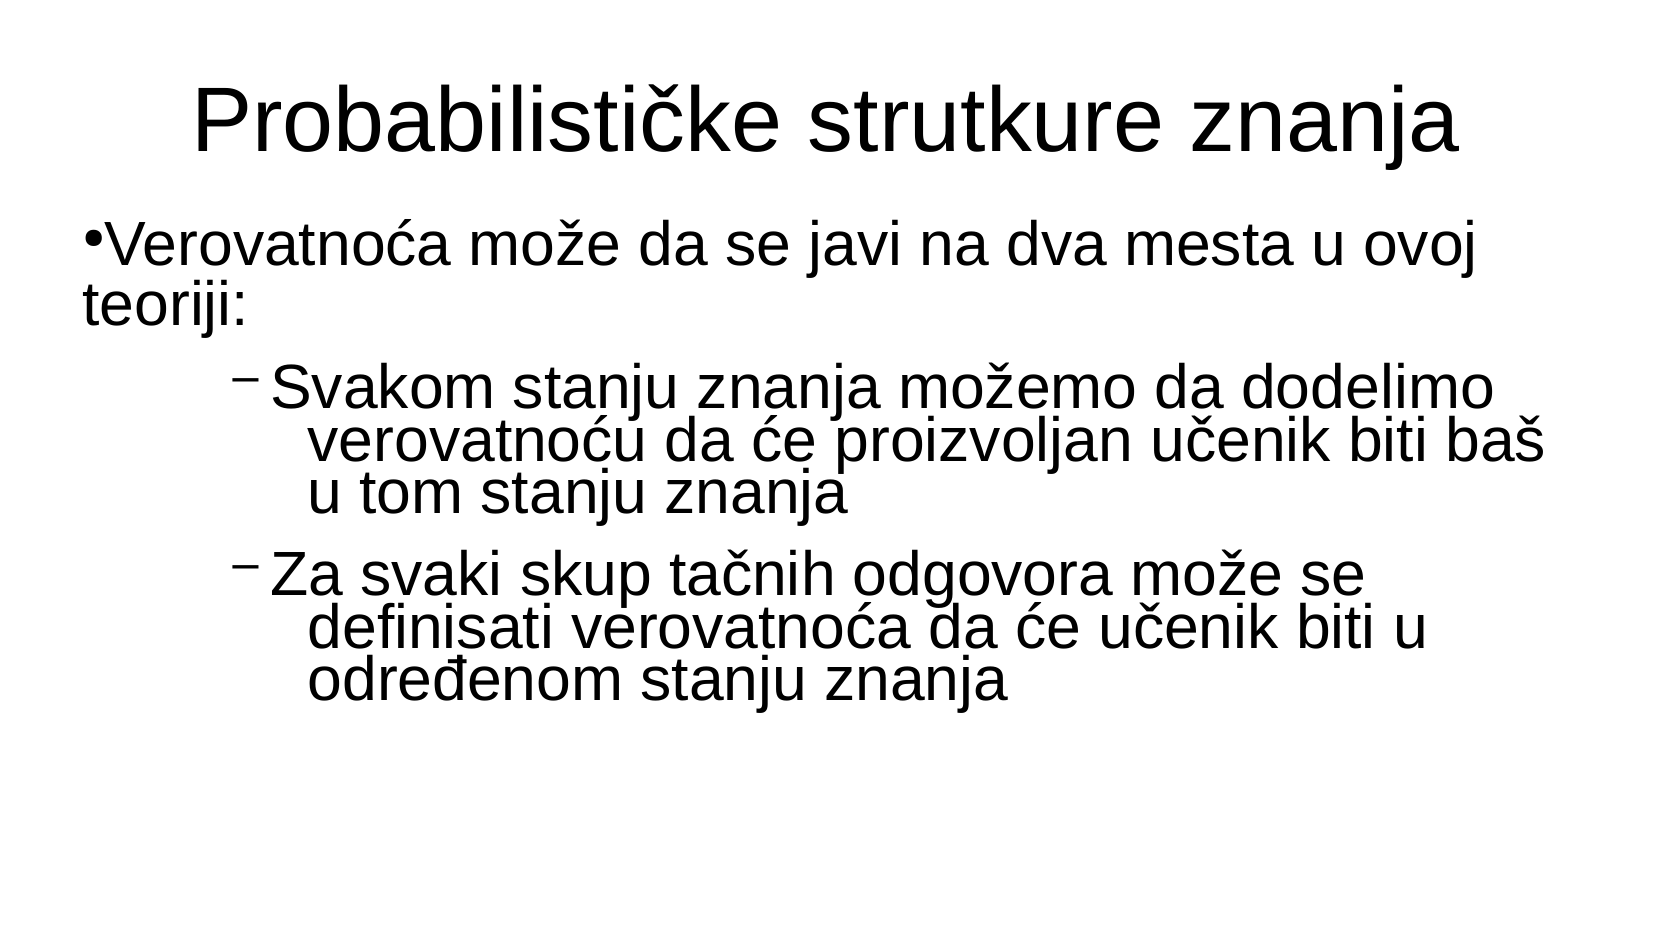

# Probabilističke strutkure znanja
Verovatnoća može da se javi na dva mesta u ovoj teoriji:
Svakom stanju znanja možemo da dodelimo verovatnoću da će proizvoljan učenik biti baš u tom stanju znanja
Za svaki skup tačnih odgovora može se definisati verovatnoća da će učenik biti u određenom stanju znanja